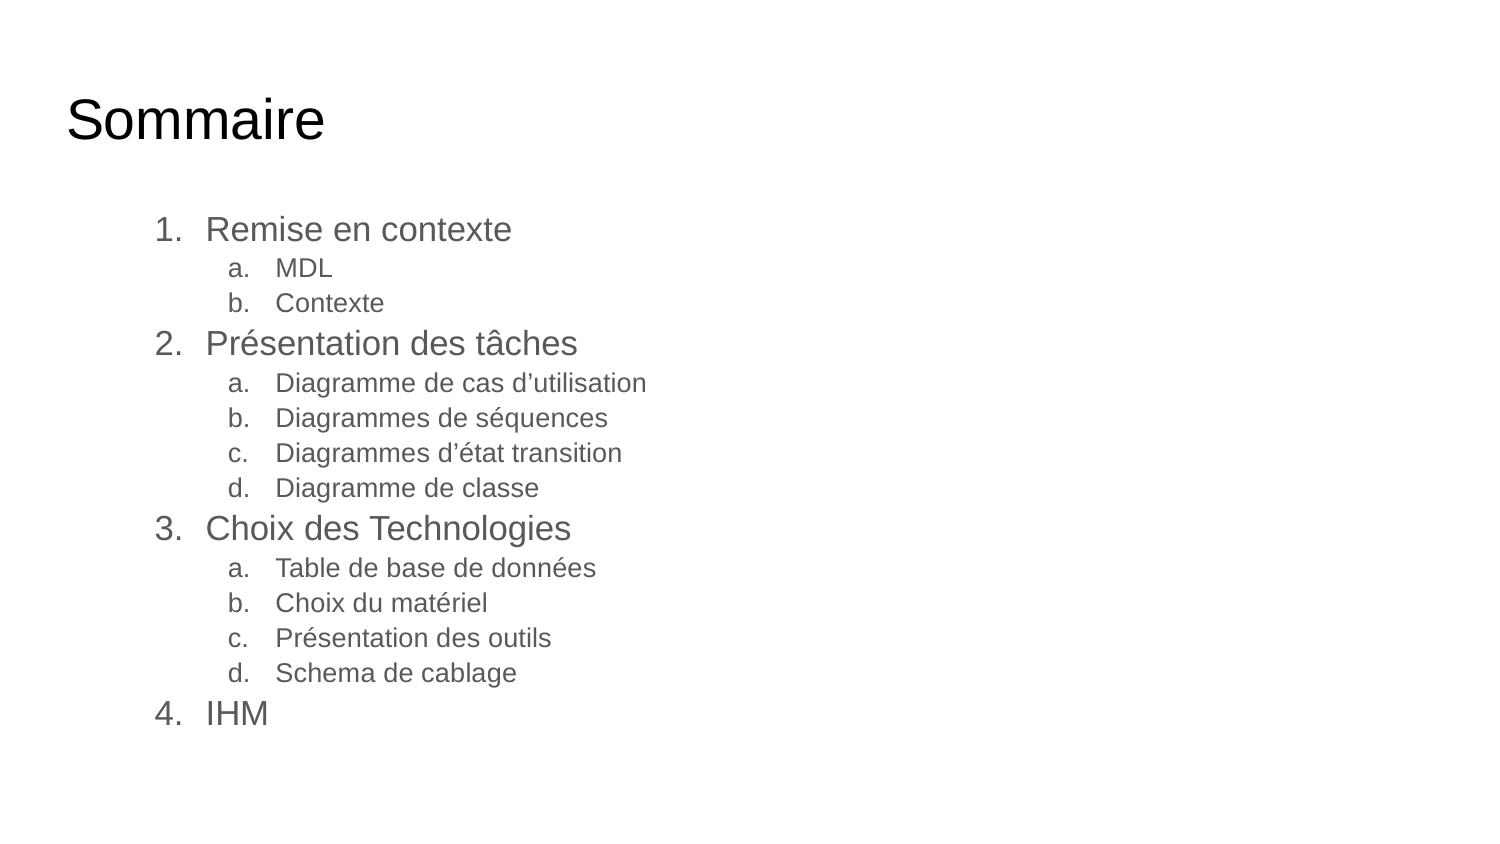

# Sommaire
Remise en contexte
MDL
Contexte
Présentation des tâches
Diagramme de cas d’utilisation
Diagrammes de séquences
Diagrammes d’état transition
Diagramme de classe
Choix des Technologies
Table de base de données
Choix du matériel
Présentation des outils
Schema de cablage
IHM